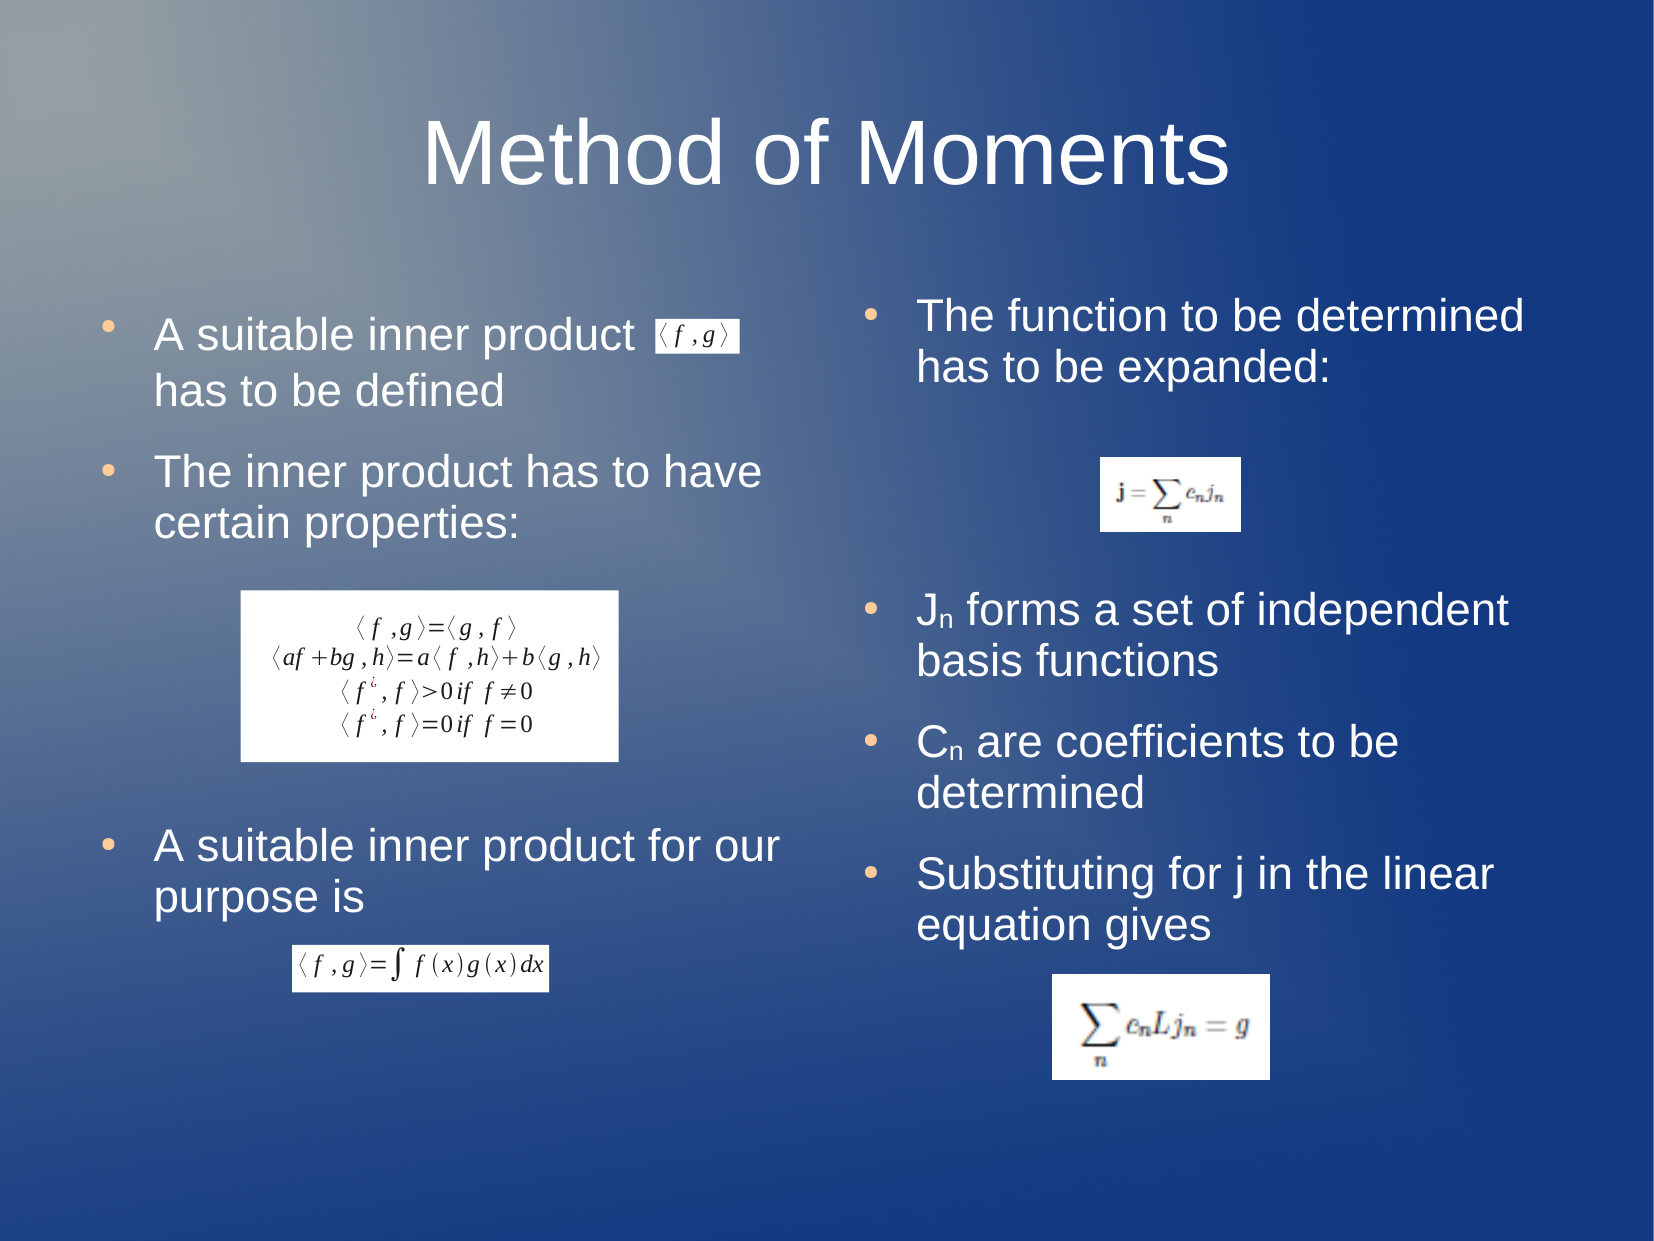

Method of Moments
# A suitable inner product has to be defined
The inner product has to have certain properties:
A suitable inner product for our purpose is
The function to be determined has to be expanded:
Jn forms a set of independent basis functions
Cn are coefficients to be determined
Substituting for j in the linear equation gives